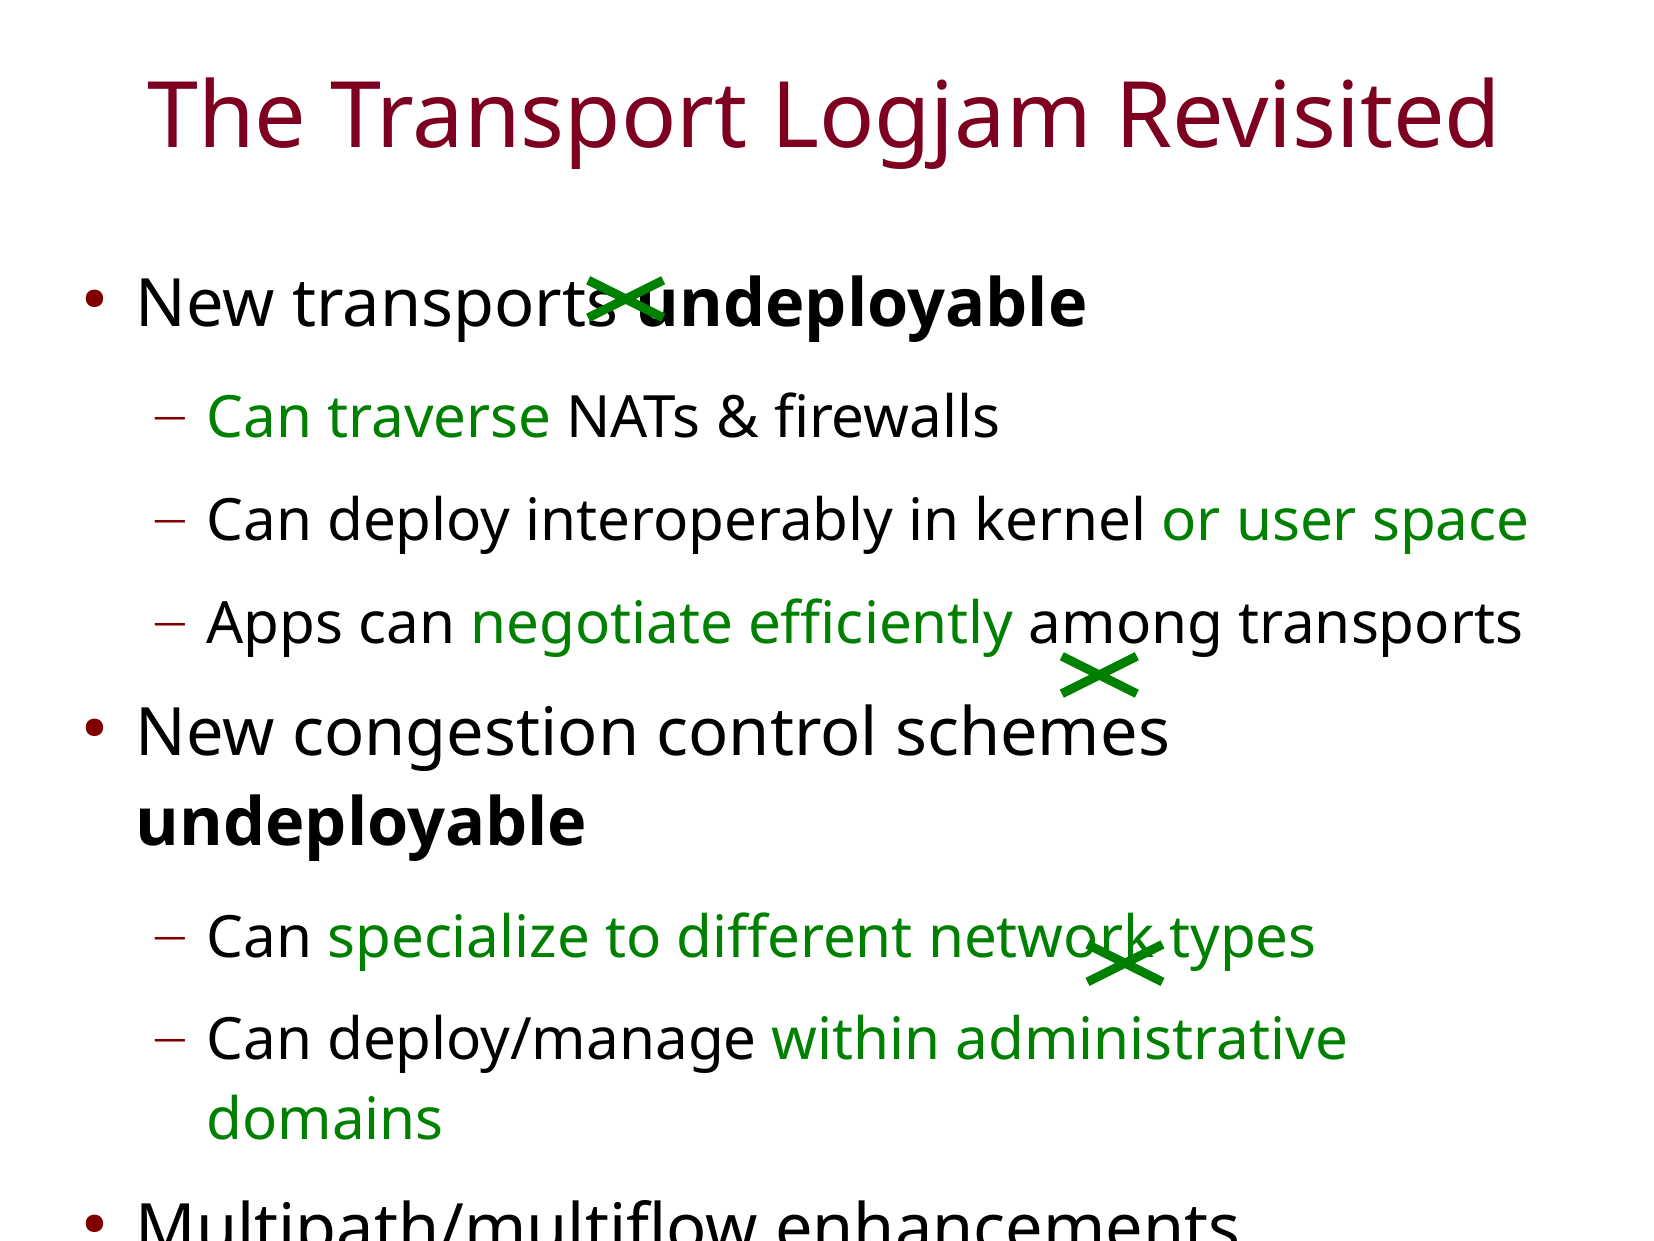

# The Transport Logjam Revisited
New transports undeployable
Can traverse NATs & firewalls
Can deploy interoperably in kernel or user space
Apps can negotiate efficiently among transports
New congestion control schemes undeployable
Can specialize to different network types
Can deploy/manage within administrative domains
Multipath/multiflow enhancements undeployable
Can deploy/manage within administrative domains